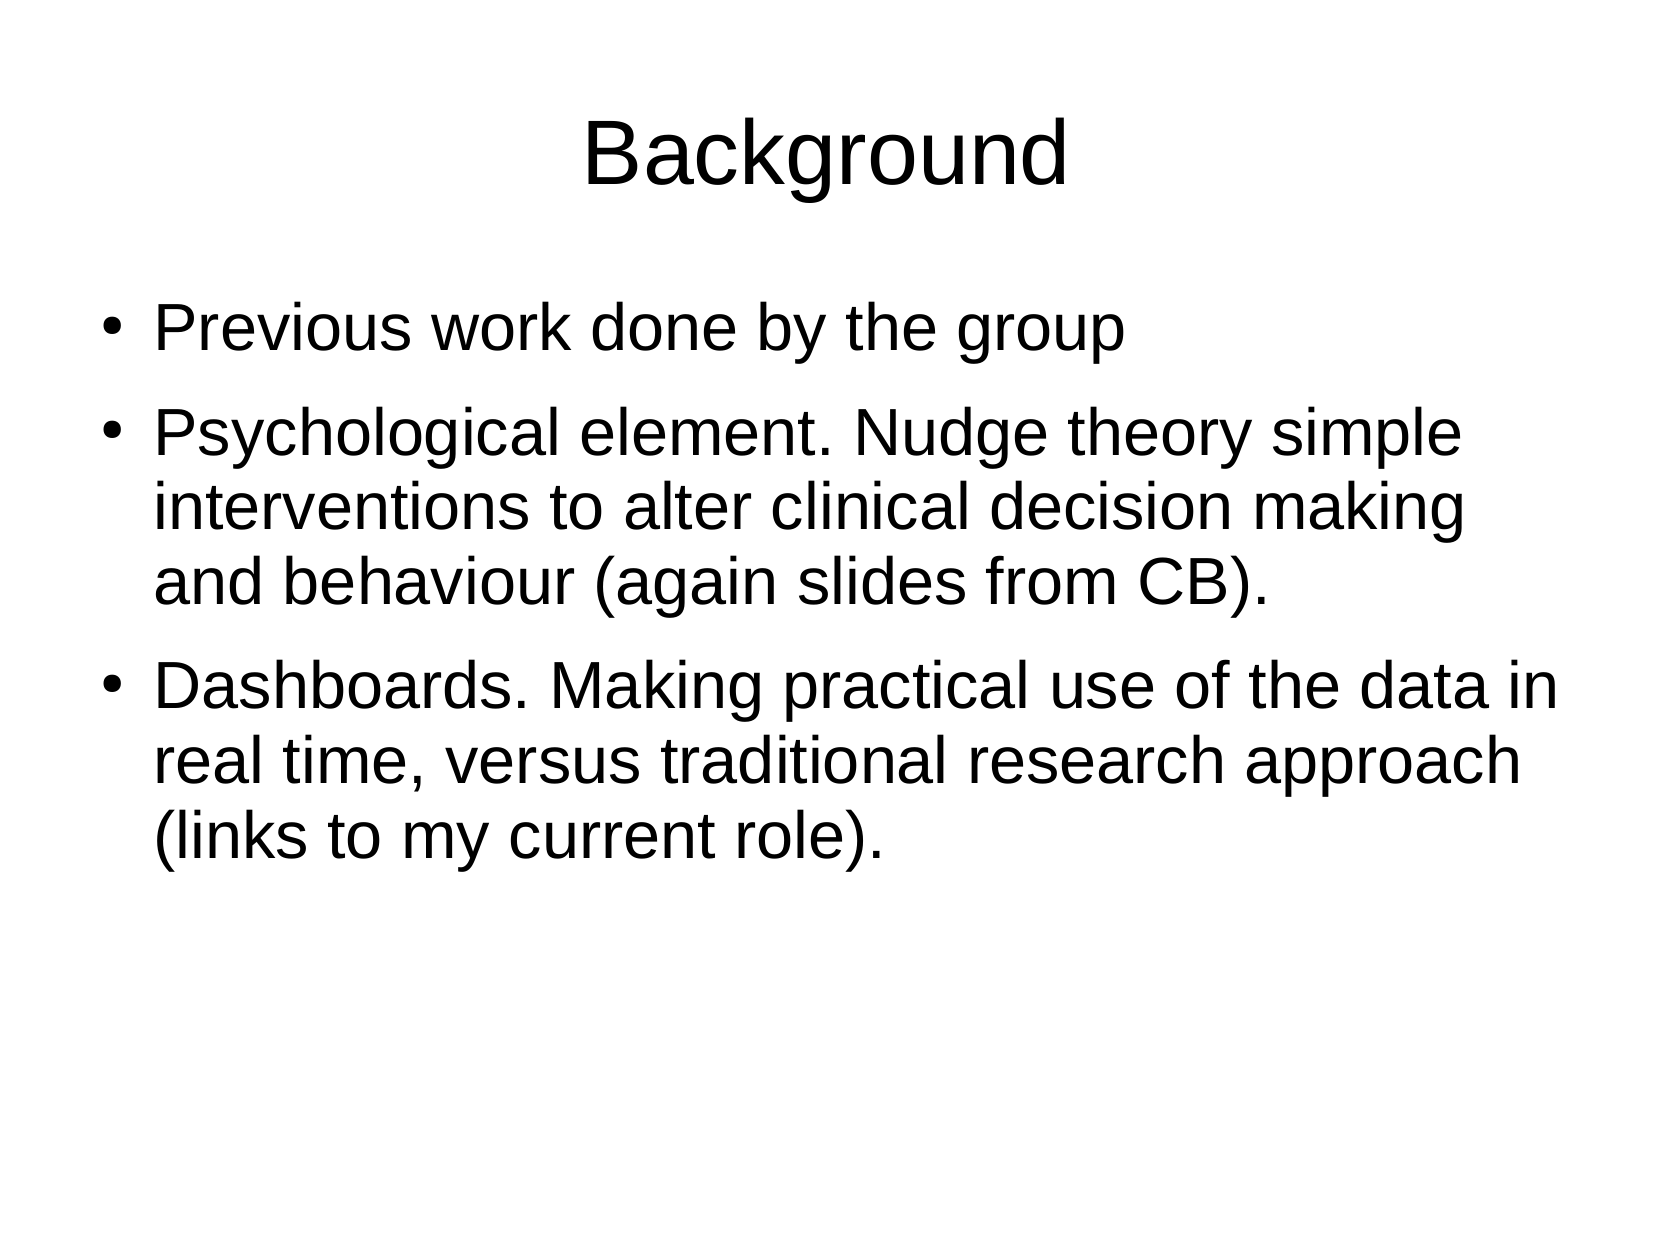

# Background
Previous work done by the group
Psychological element. Nudge theory simple interventions to alter clinical decision making and behaviour (again slides from CB).
Dashboards. Making practical use of the data in real time, versus traditional research approach (links to my current role).